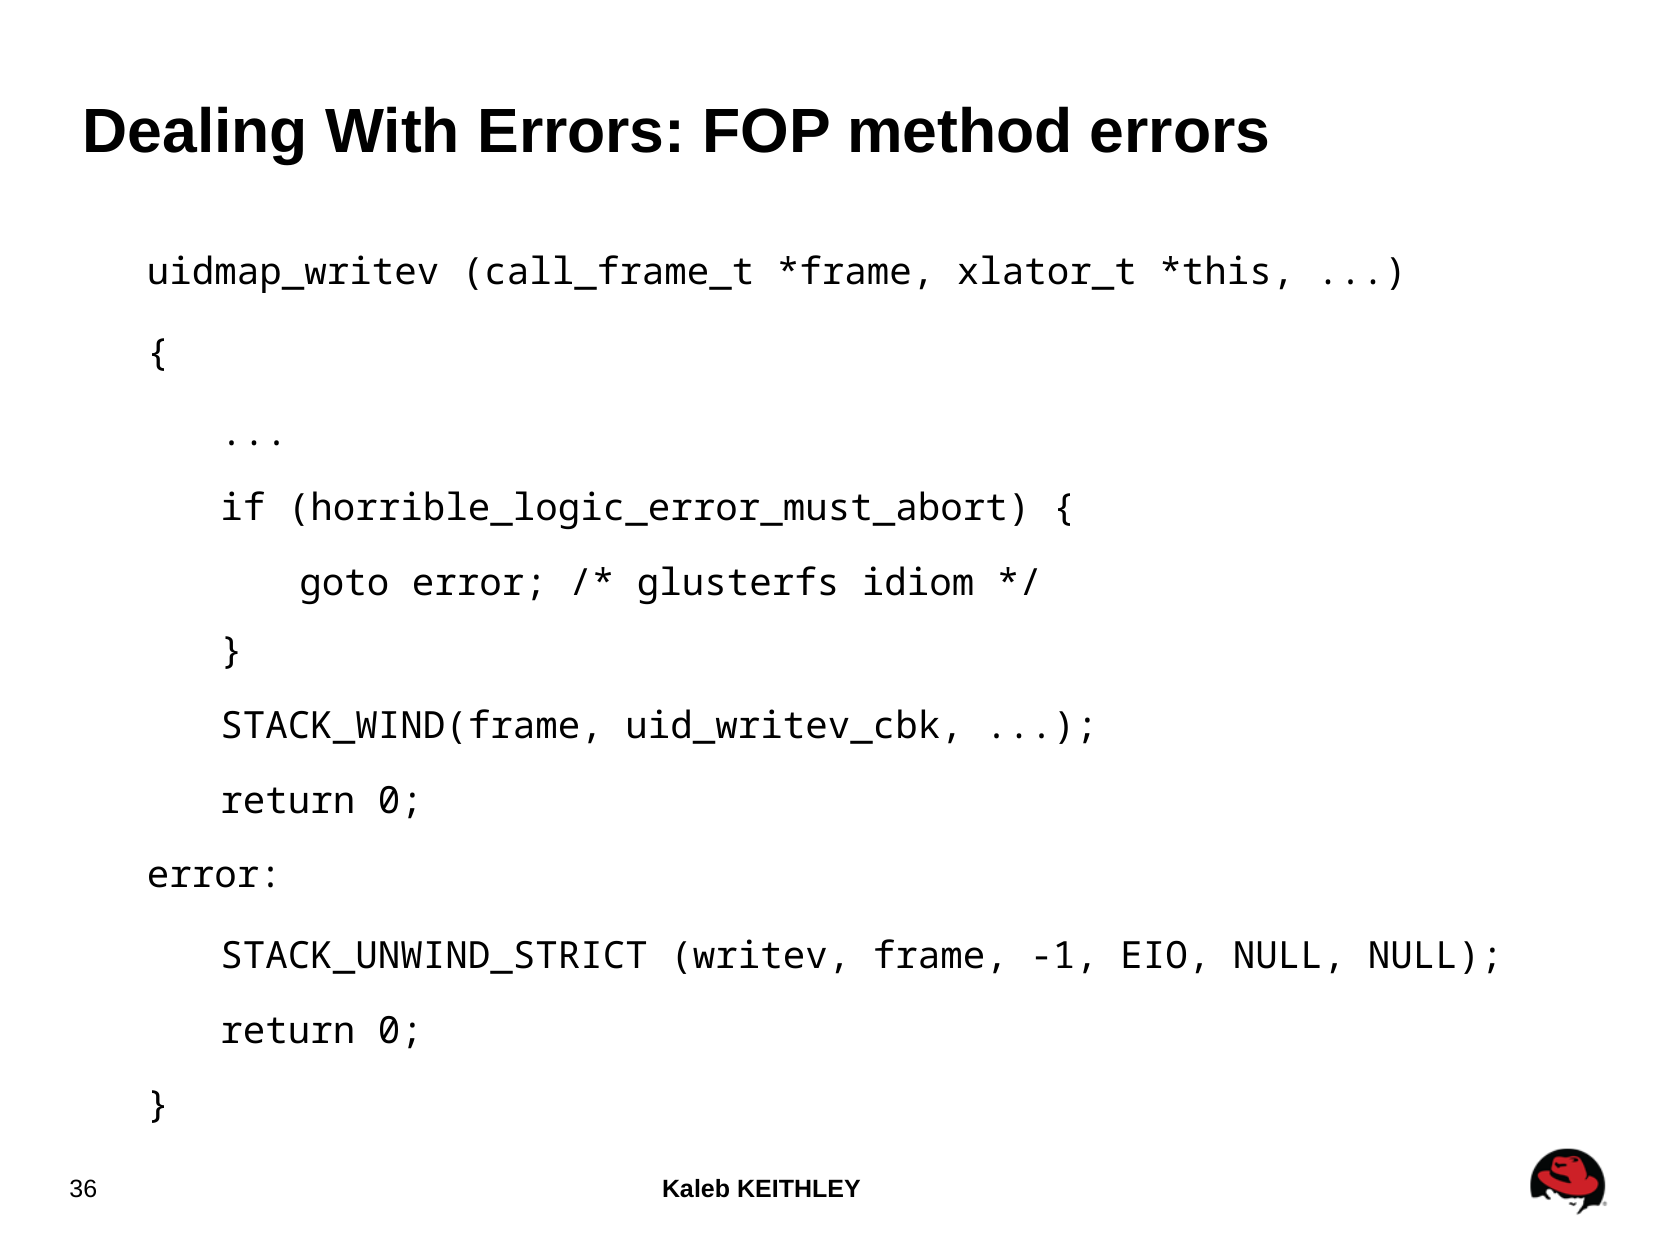

# Dealing With Errors: FOP method errors
uidmap_writev (call_frame_t *frame, xlator_t *this, ...)
{
...
if (horrible_logic_error_must_abort) {
goto error; /* glusterfs idiom */
}
STACK_WIND(frame, uid_writev_cbk, ...);
return 0;
error:
STACK_UNWIND_STRICT (writev, frame, -1, EIO, NULL, NULL);
return 0;
}